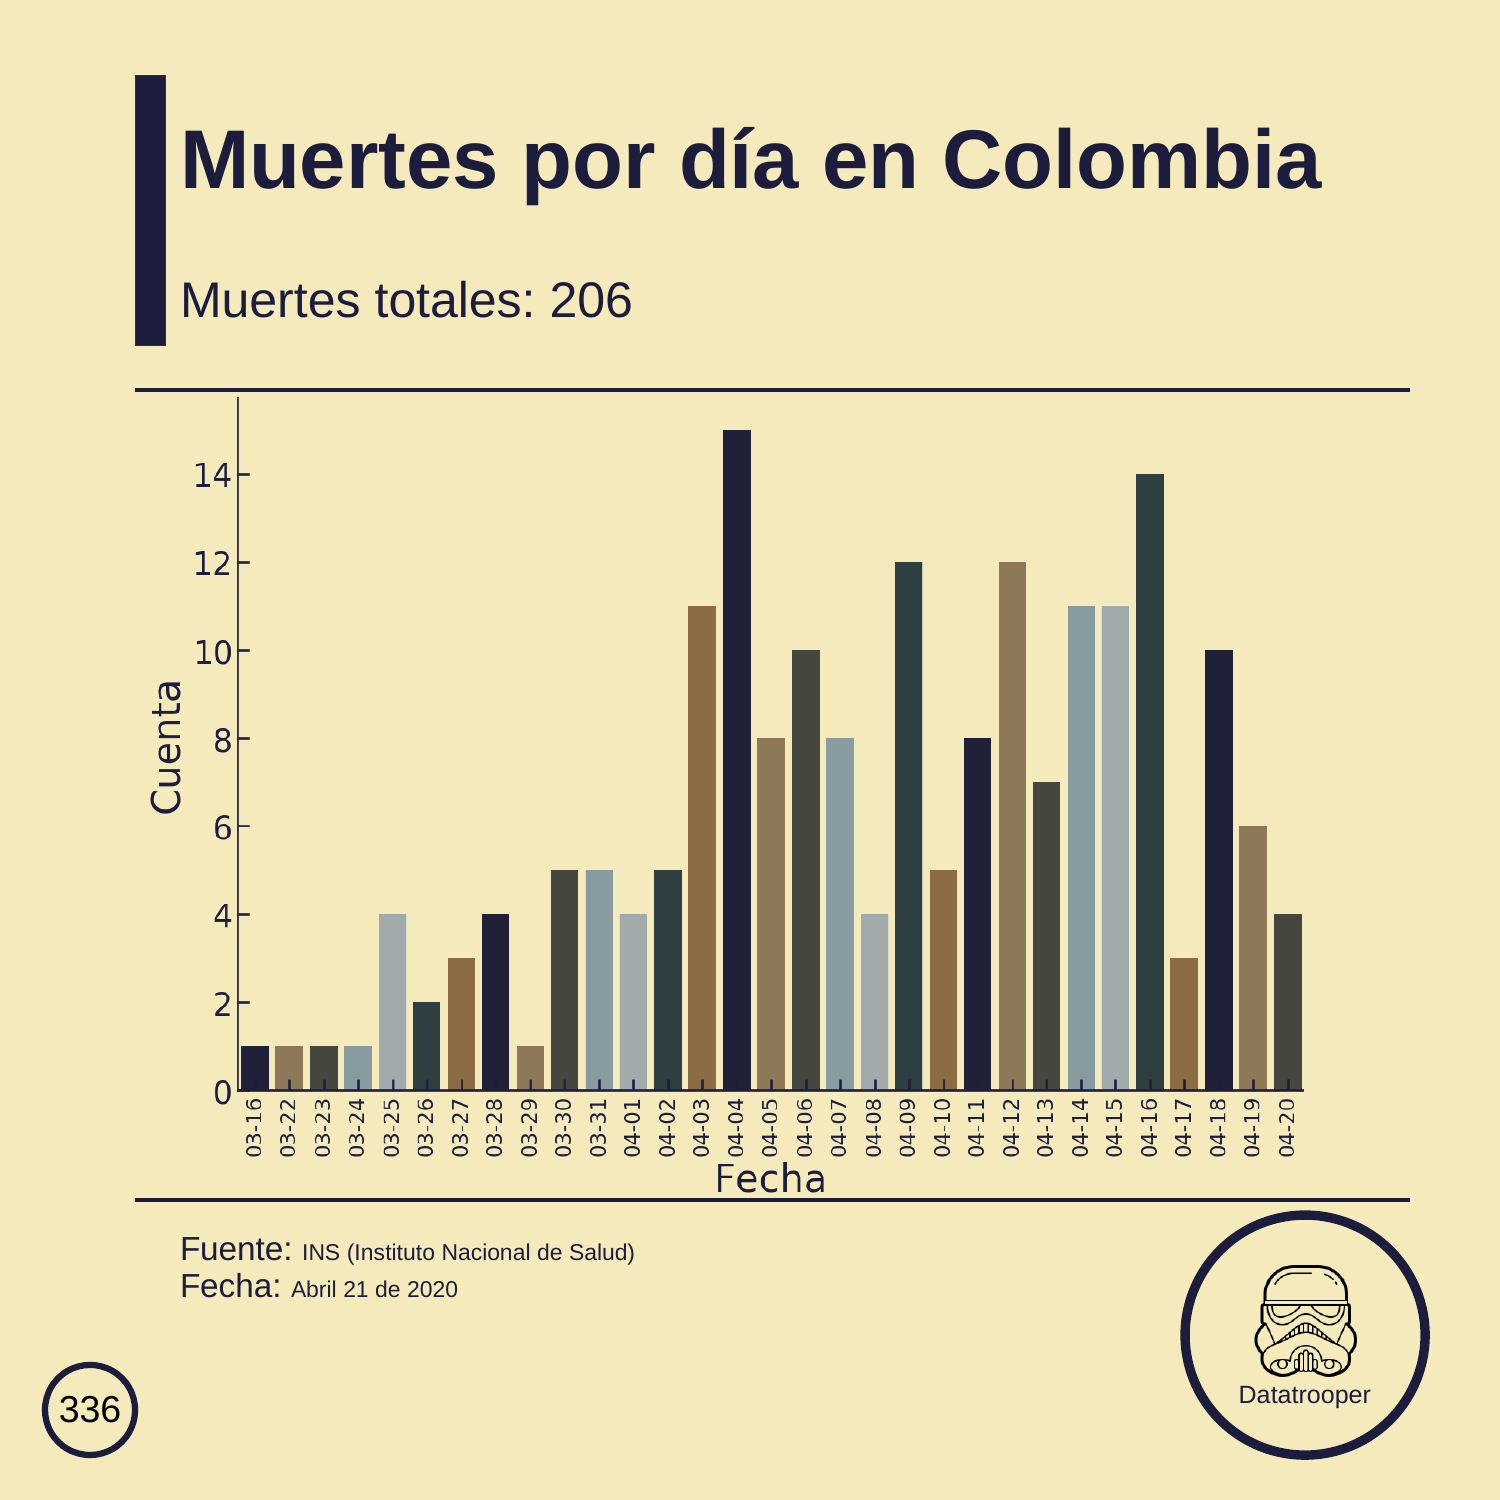

# Muertes por día en Colombia
Muertes totales: 206
Fuente: INS (Instituto Nacional de Salud)
Fecha: Abril 21 de 2020
336
Datatrooper